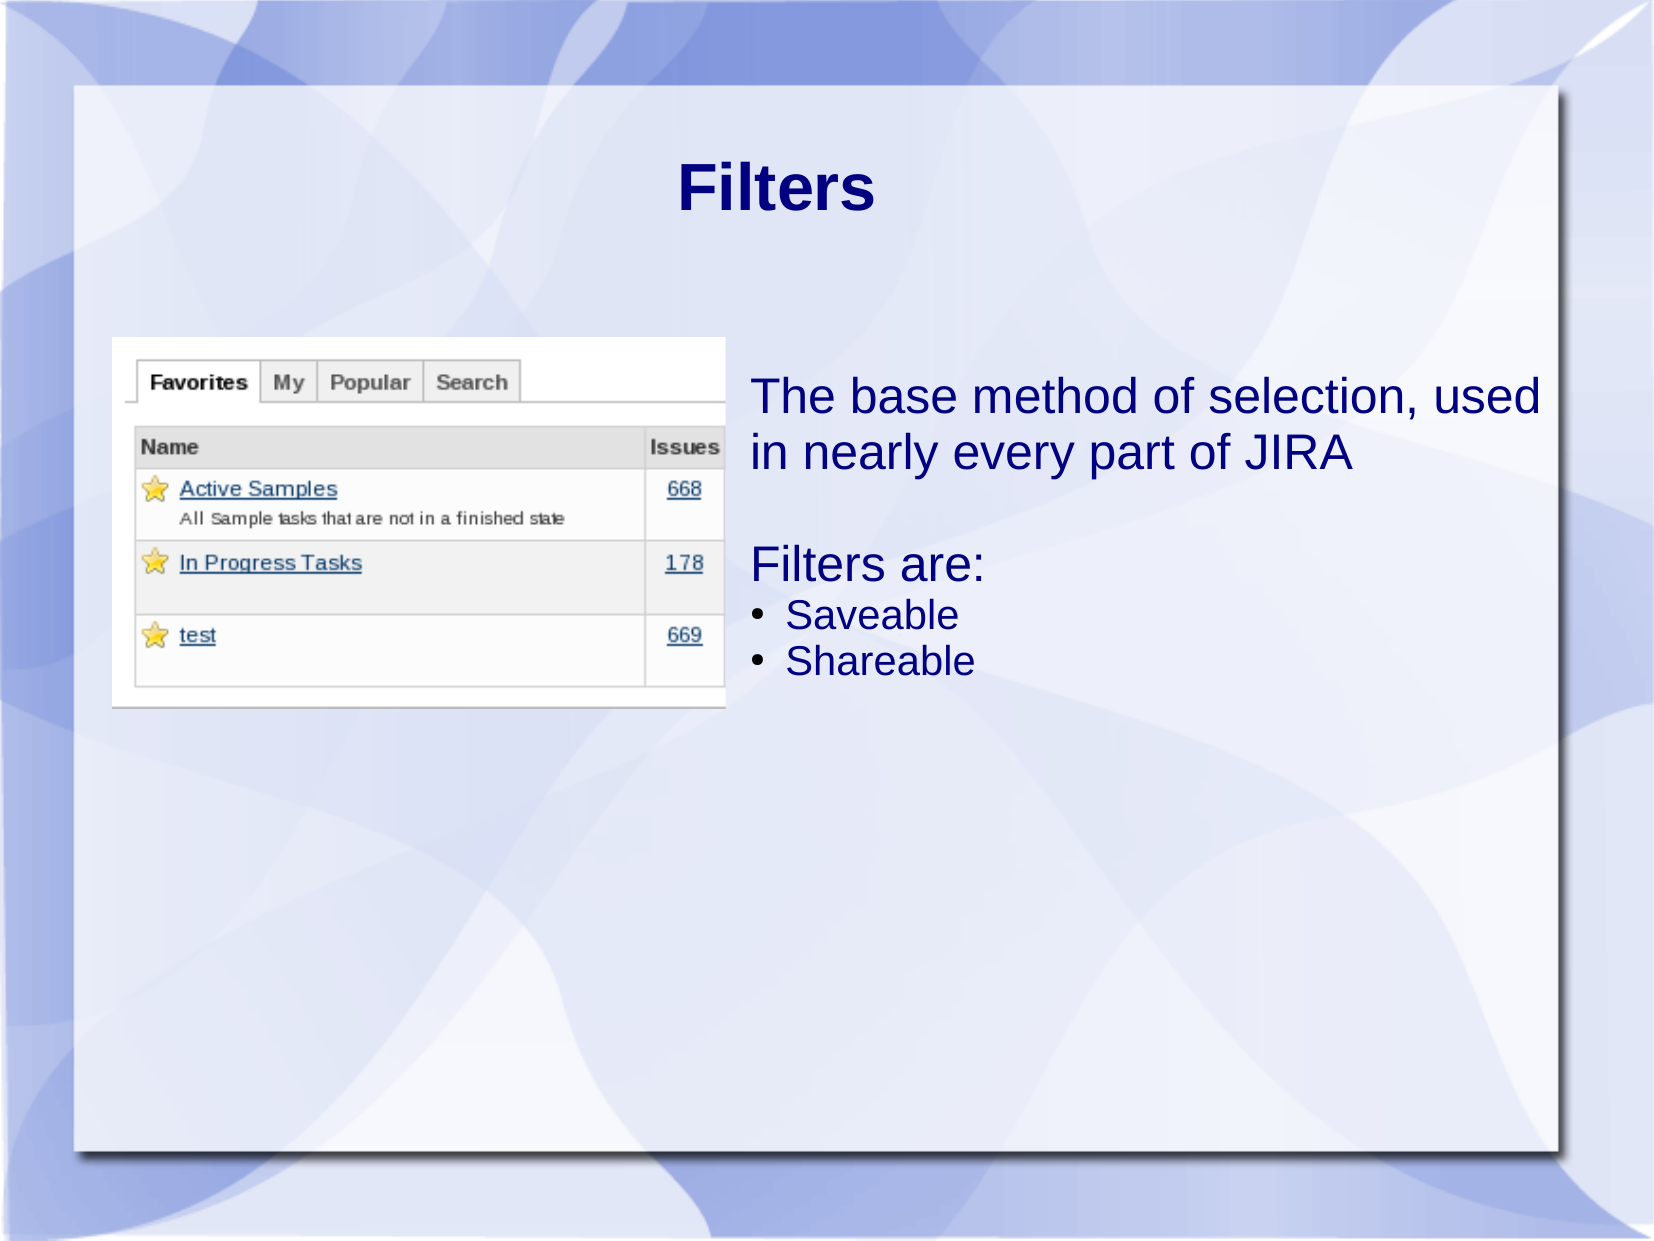

Filters
# The base method of selection, used in nearly every part of JIRA
Filters are:
Saveable
Shareable